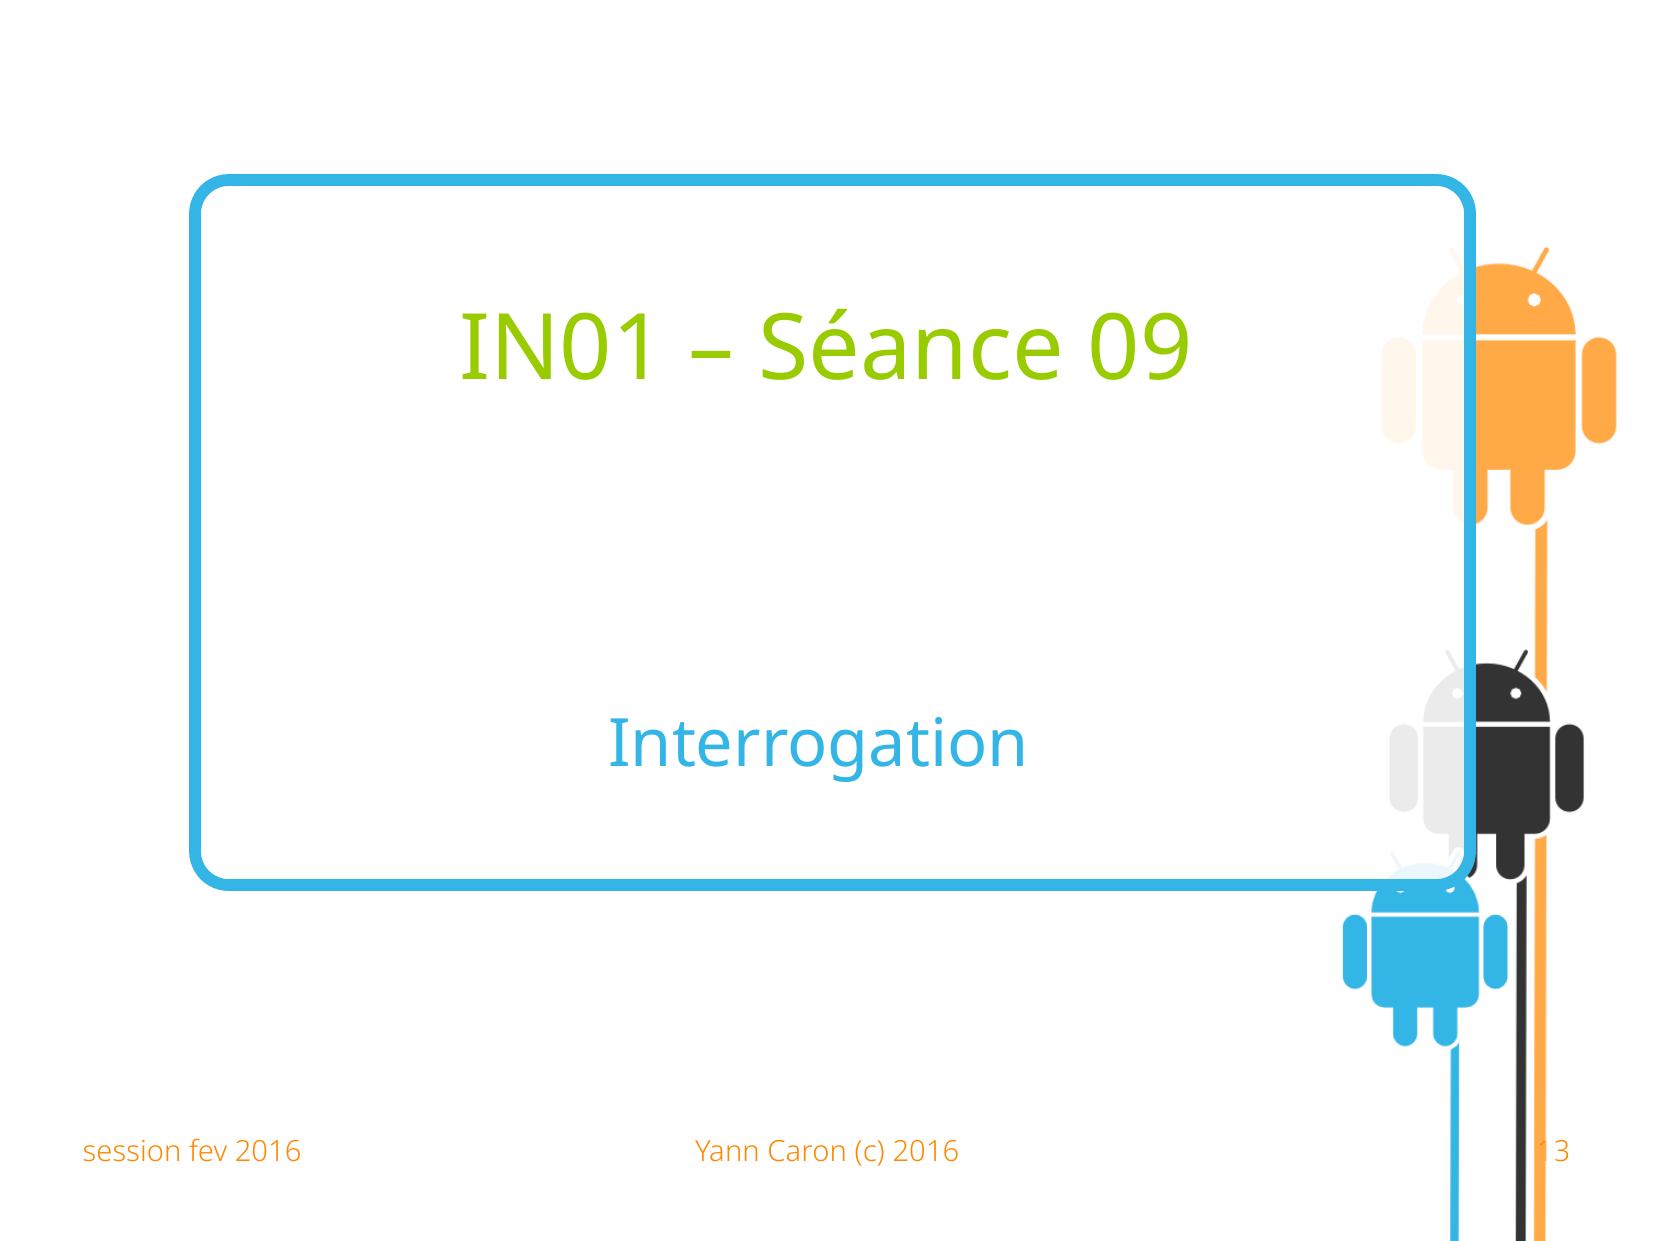

# IN01 – Séance 09
Interrogation
session fev 2016
Yann Caron (c) 2016
13